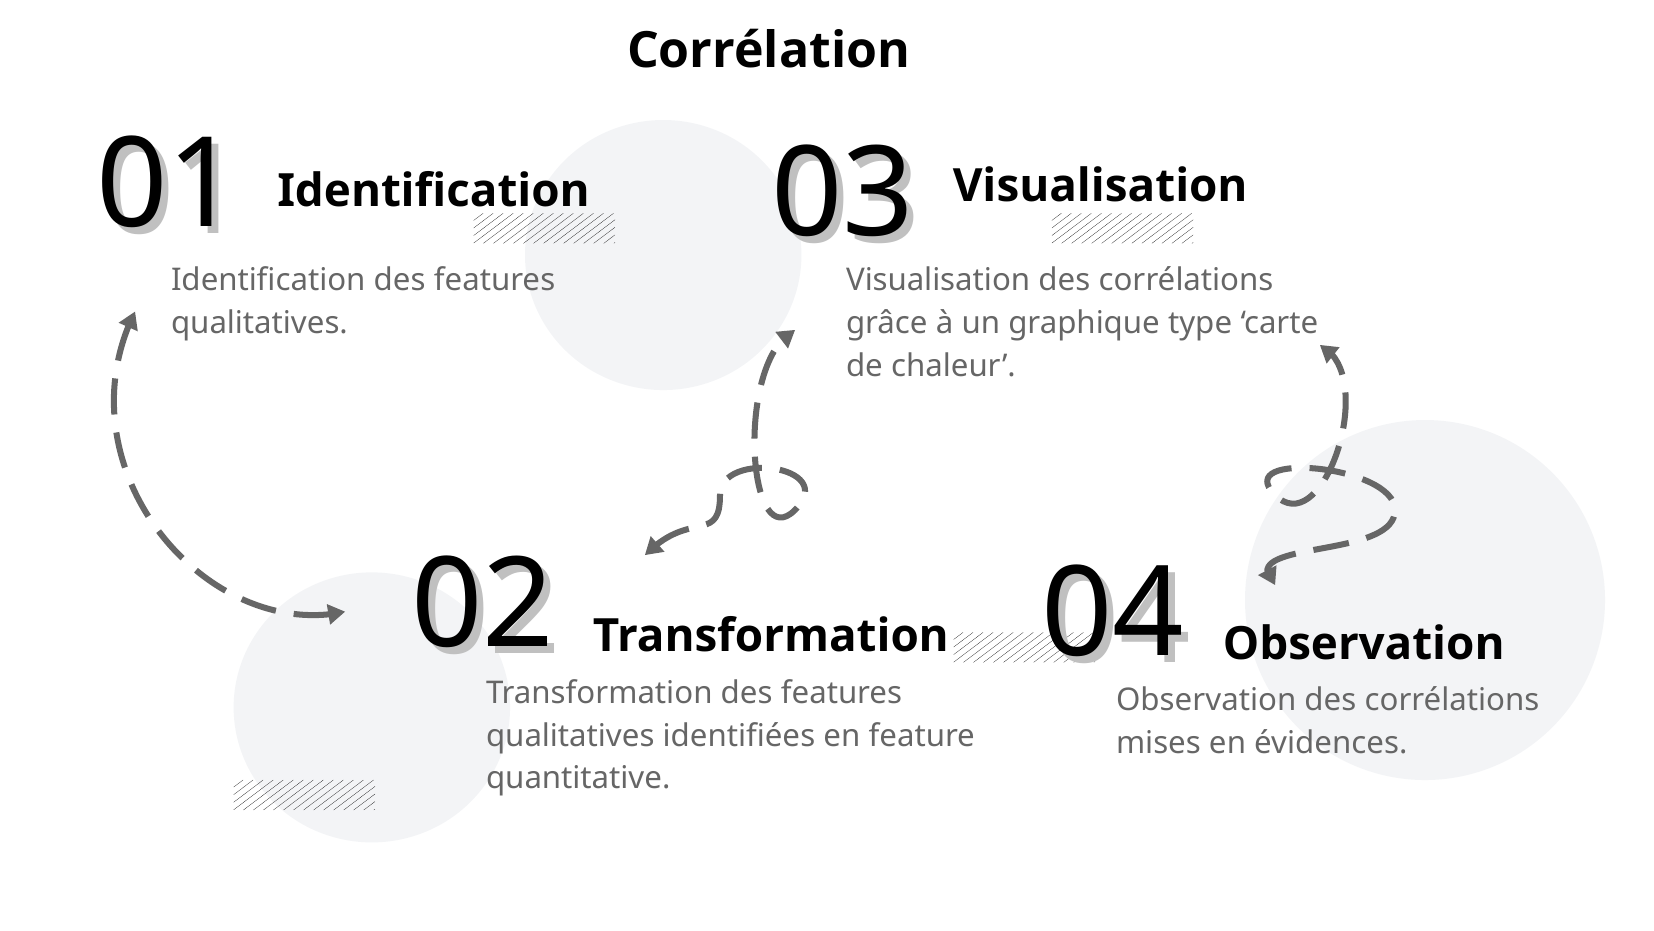

Corrélation
01
03
Visualisation
Identification
Identification des features qualitatives.
Visualisation des corrélations grâce à un graphique type ‘carte de chaleur’.
02
04
Transformation
Observation
Transformation des features qualitatives identifiées en feature quantitative.
Observation des corrélations mises en évidences.